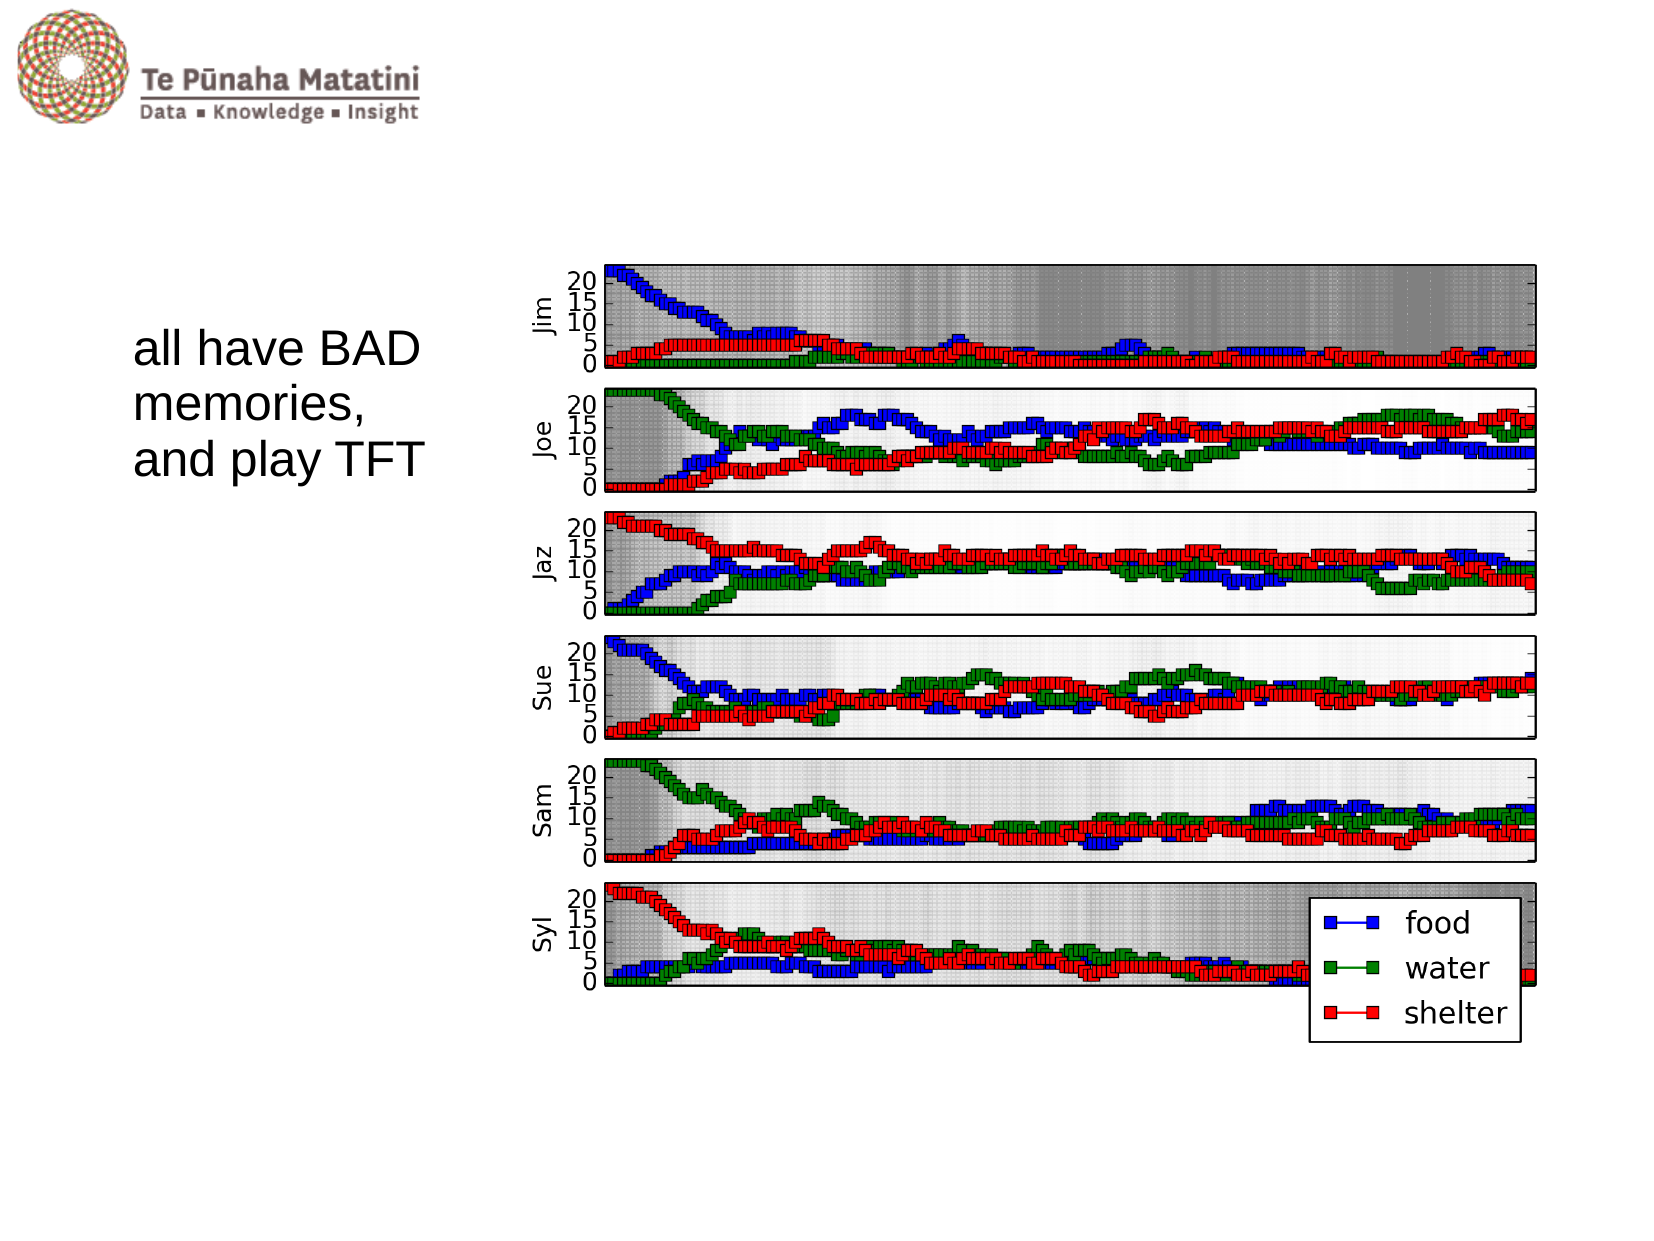

all have BAD memories, and play TFT